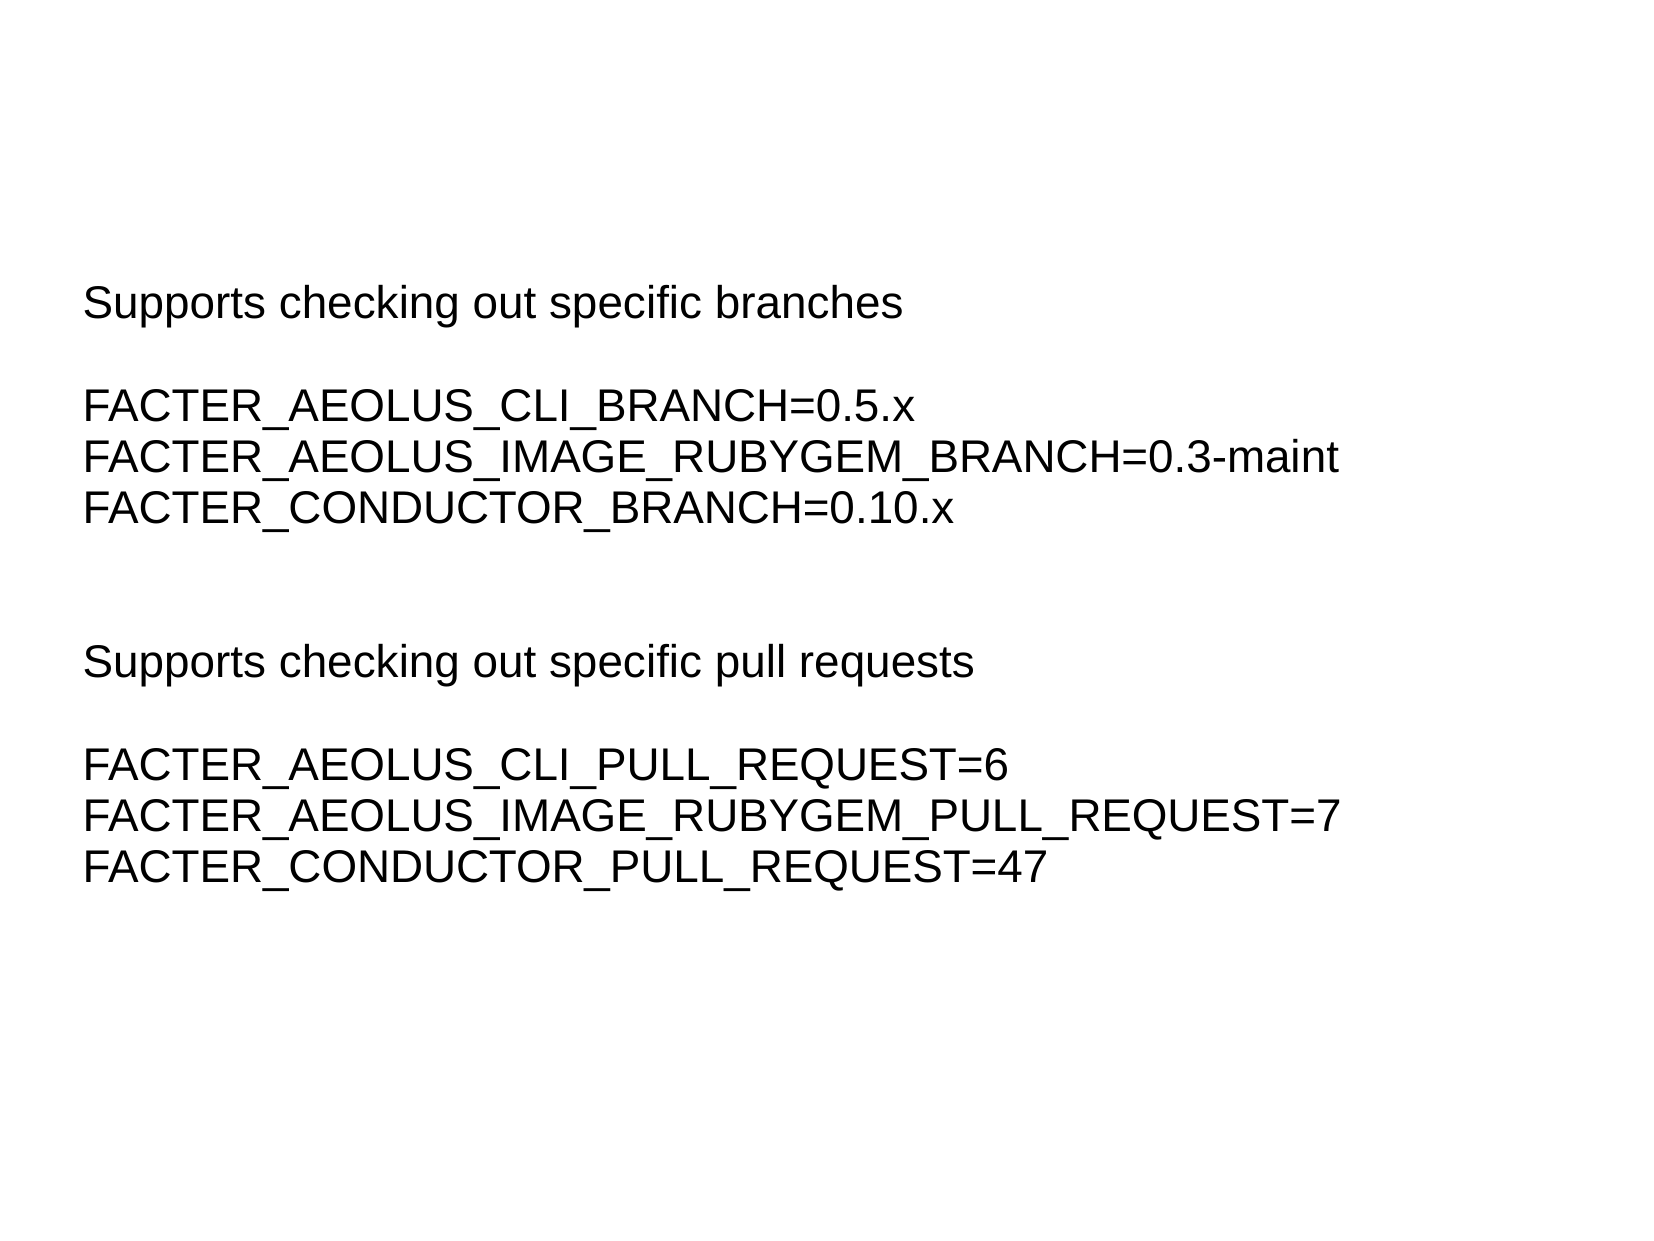

# Supports checking out specific branches
FACTER_AEOLUS_CLI_BRANCH=0.5.x
FACTER_AEOLUS_IMAGE_RUBYGEM_BRANCH=0.3-maint
FACTER_CONDUCTOR_BRANCH=0.10.x
Supports checking out specific pull requests
FACTER_AEOLUS_CLI_PULL_REQUEST=6
FACTER_AEOLUS_IMAGE_RUBYGEM_PULL_REQUEST=7
FACTER_CONDUCTOR_PULL_REQUEST=47